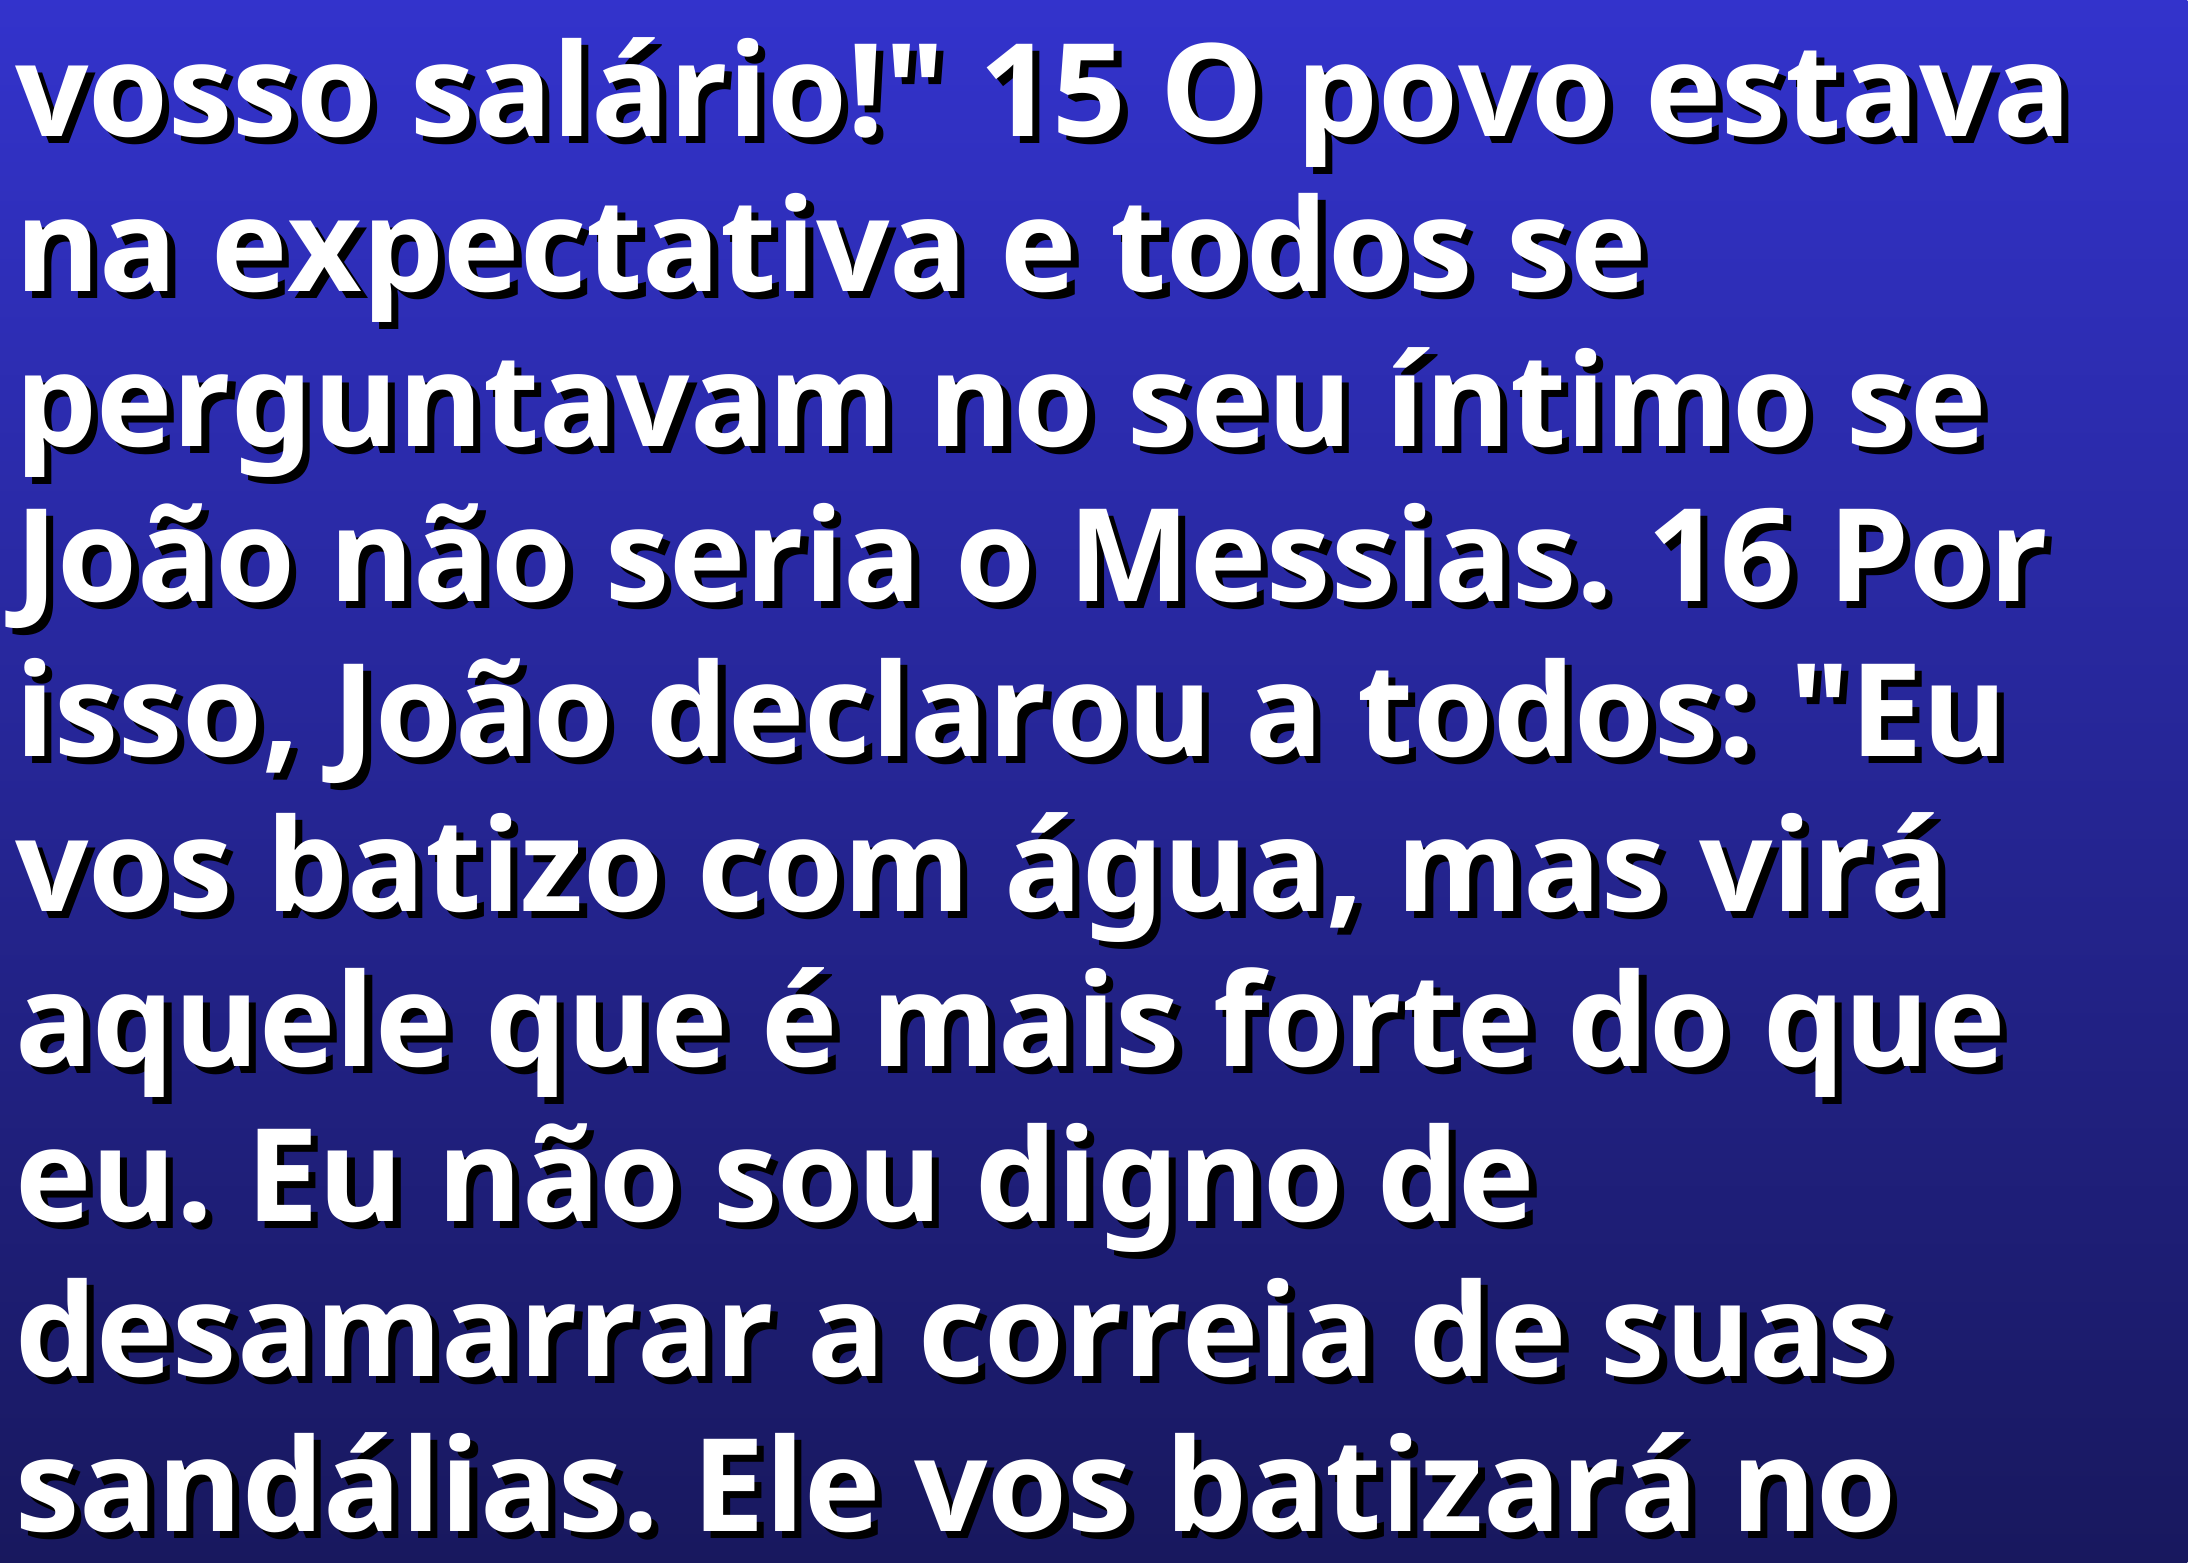

vosso salário!" 15 O povo estava na expectativa e todos se perguntavam no seu íntimo se João não seria o Messias. 16 Por isso, João declarou a todos: "Eu vos batizo com água, mas virá aquele que é mais forte do que eu. Eu não sou digno de desamarrar a correia de suas sandálias. Ele vos batizará no